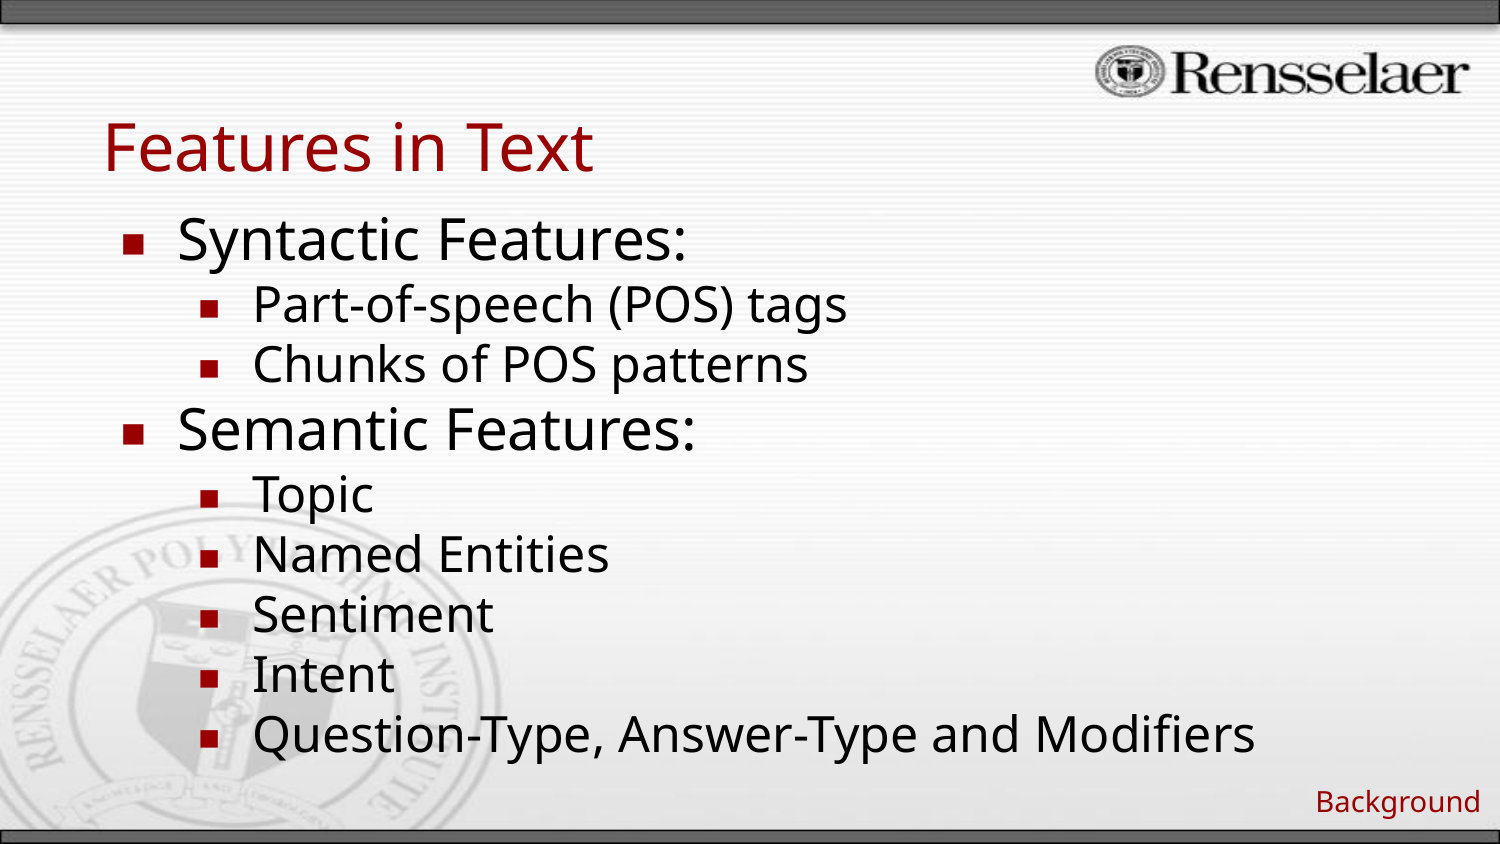

# Features in Text
Syntactic Features:
Part-of-speech (POS) tags
Chunks of POS patterns
Semantic Features:
Topic
Named Entities
Sentiment
Intent
Question-Type, Answer-Type and Modifiers
Background